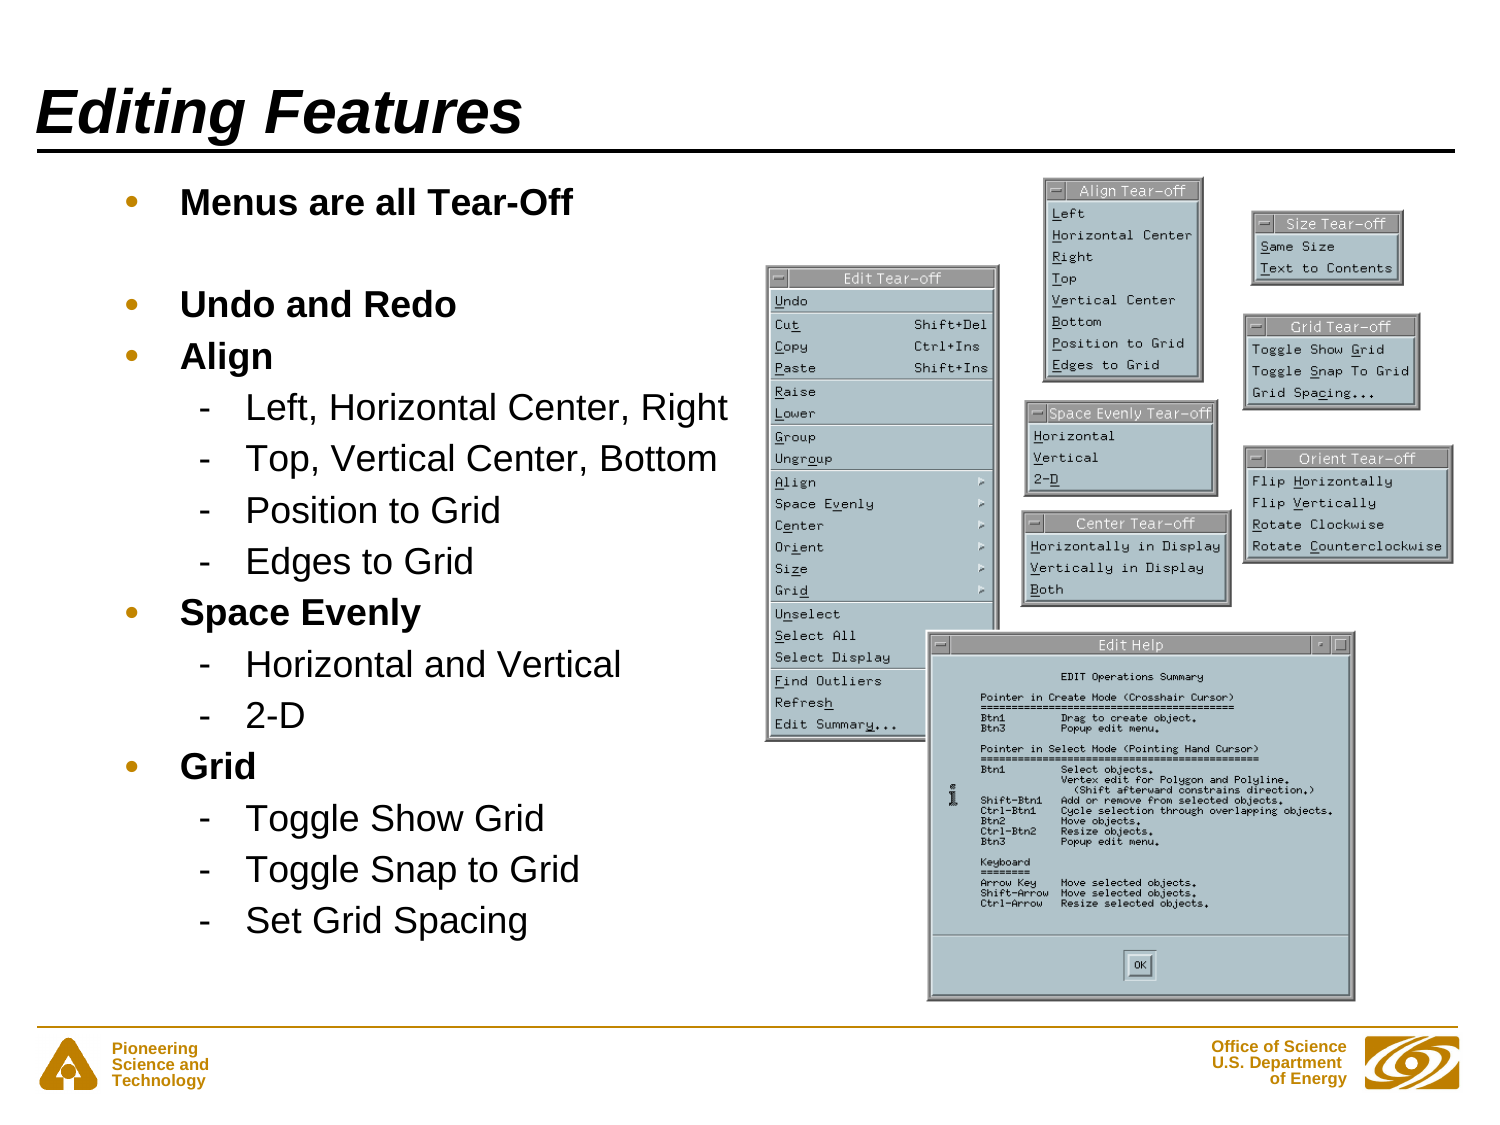

# Editing Features
Menus are all Tear-Off
Undo and Redo
Align
Left, Horizontal Center, Right
Top, Vertical Center, Bottom
Position to Grid
Edges to Grid
Space Evenly
Horizontal and Vertical
2-D
Grid
Toggle Show Grid
Toggle Snap to Grid
Set Grid Spacing
15